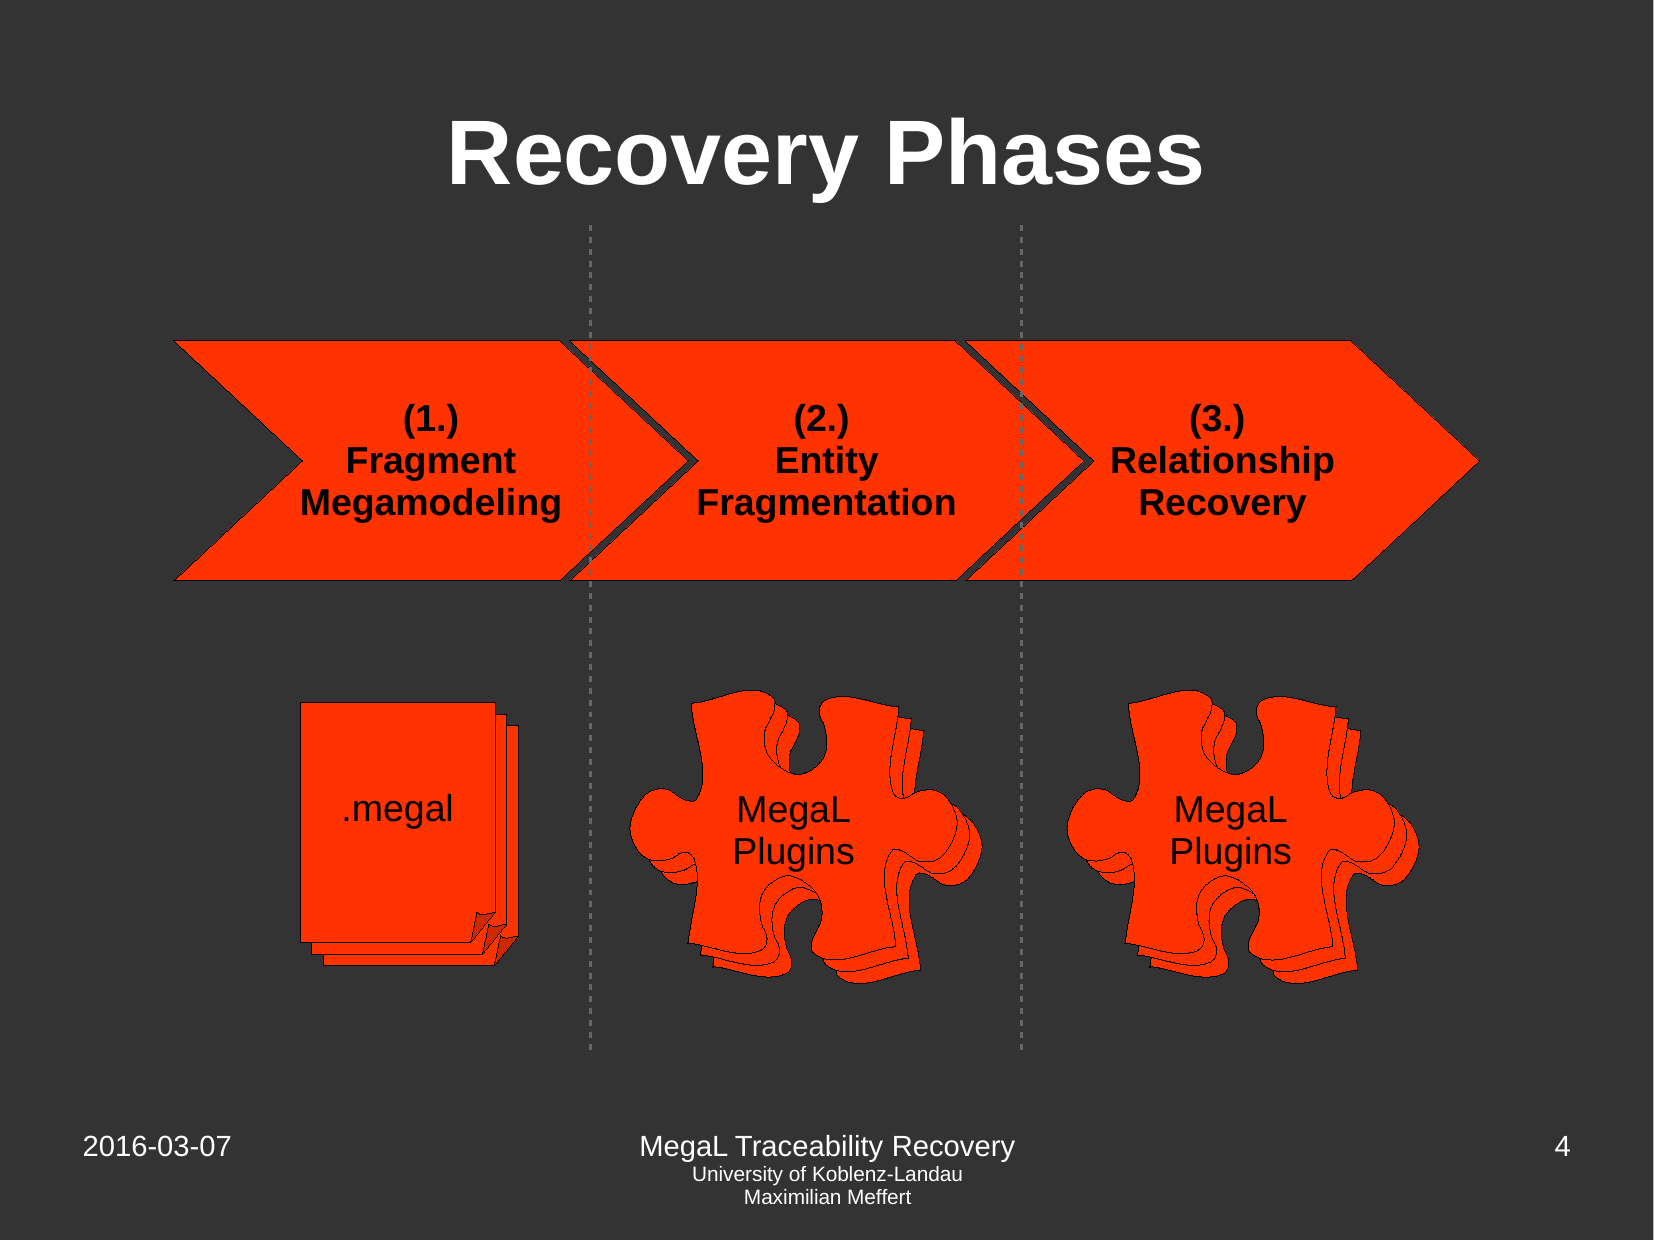

# Recovery Phases
(1.)
Fragment
Megamodeling
(2.)
Entity
Fragmentation
(3.)
Relationship
Recovery
MegaL
Plugins
MegaL
Plugin
MegaL
Plugin
MegaL
Plugins
MegaL
Plugin
MegaL
Plugin
.megal
.megal
.megal
2016-03-07
MegaL Traceability Recovery
4